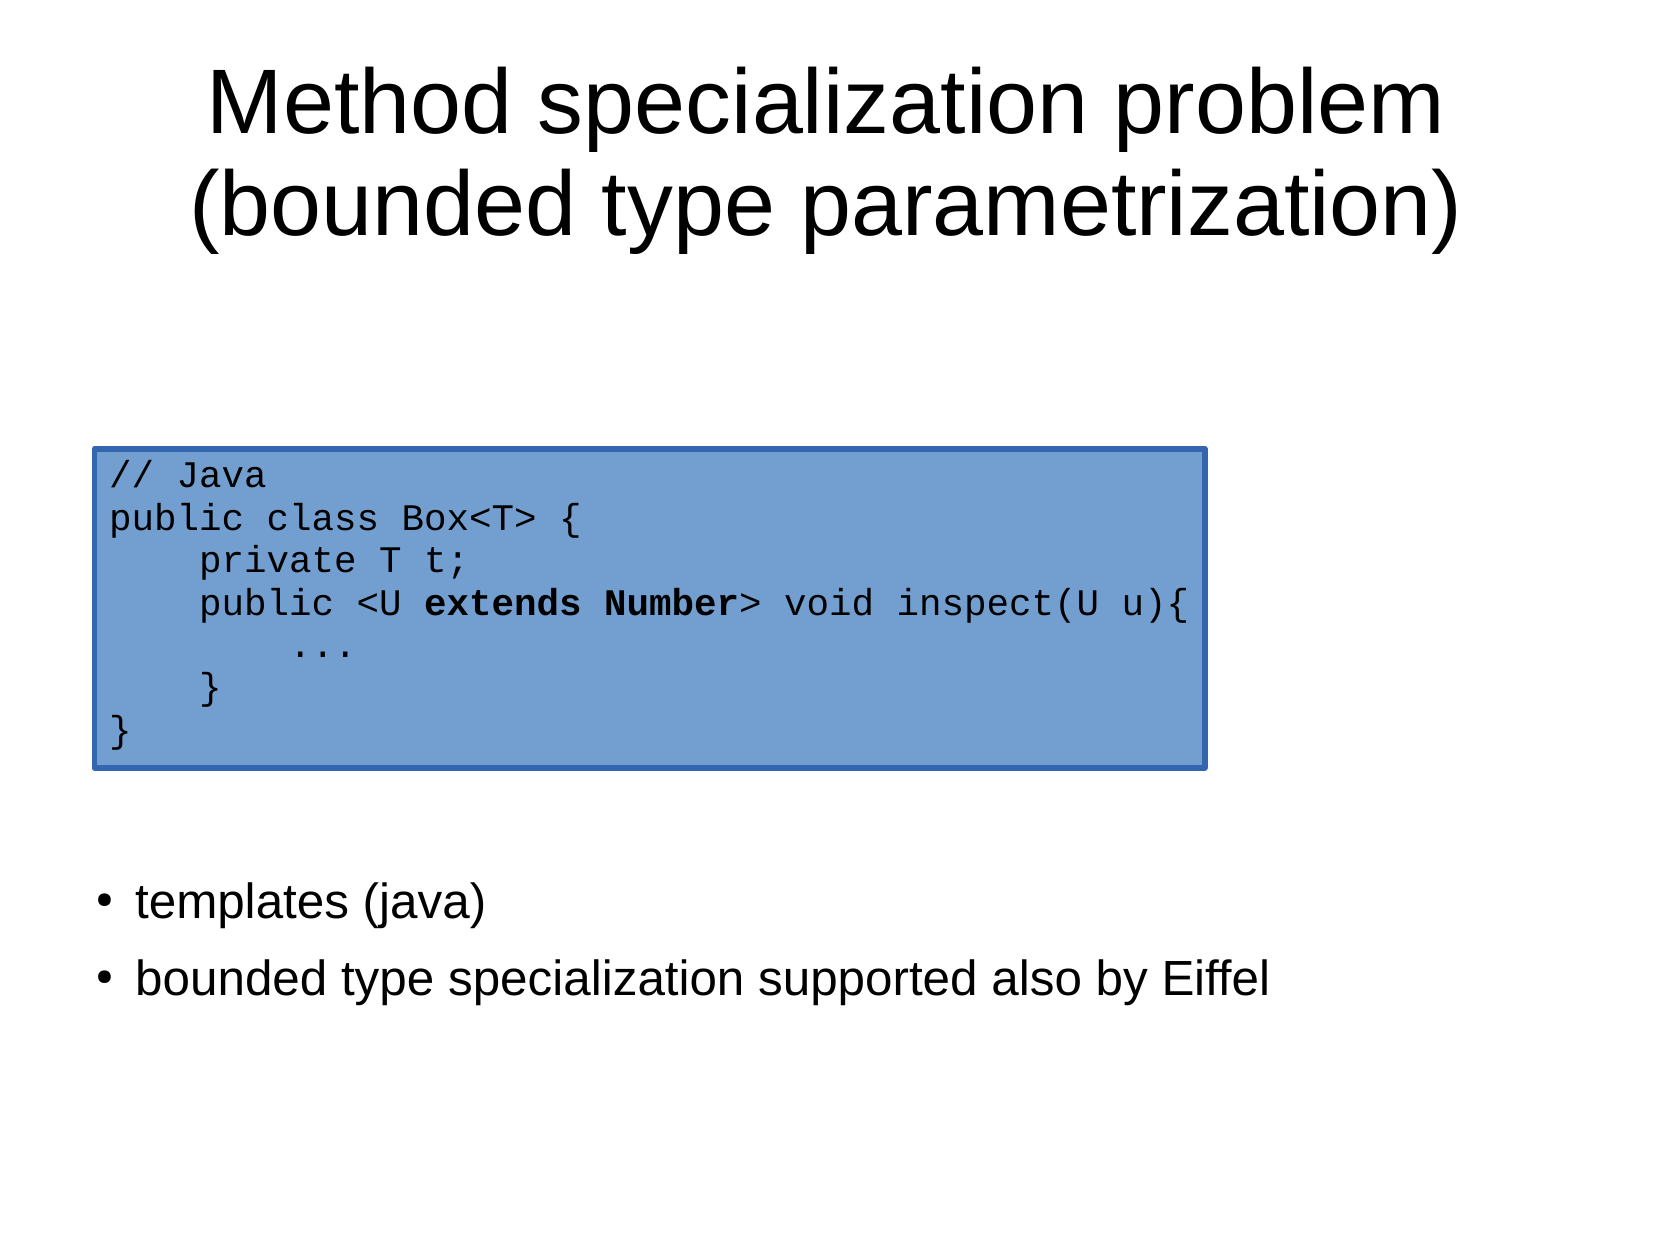

Method specialization problem
(bounded type parametrization)
// Java
public class Box<T> {
 private T t;
 public <U extends Number> void inspect(U u){
 ...
 }
}
# templates (java)
bounded type specialization supported also by Eiffel